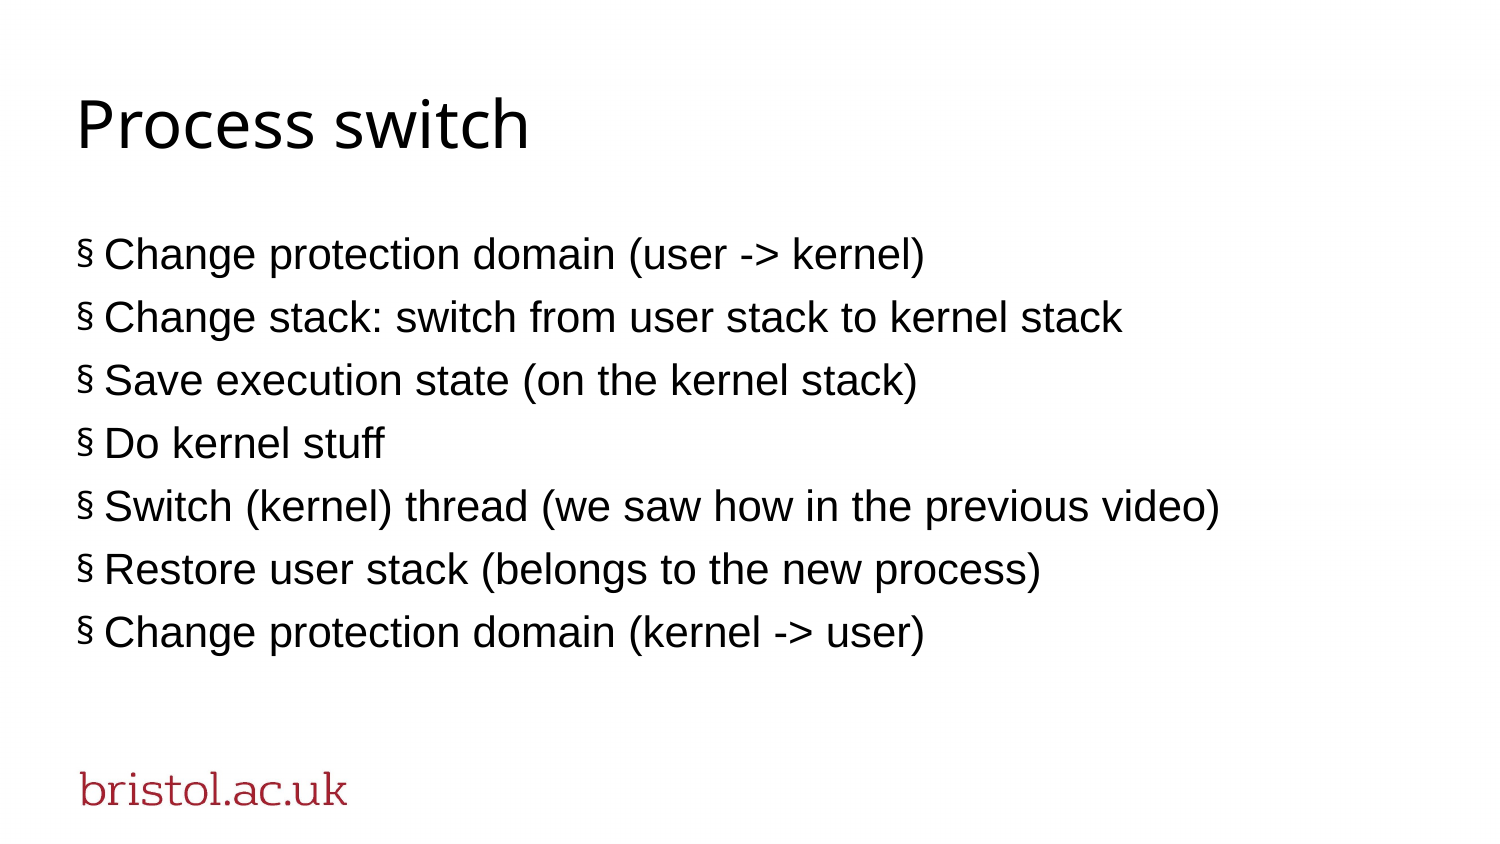

# Process switch
Change protection domain (user -> kernel)
Change stack: switch from user stack to kernel stack
Save execution state (on the kernel stack)
Do kernel stuff
Switch (kernel) thread (we saw how in the previous video)
Restore user stack (belongs to the new process)
Change protection domain (kernel -> user)